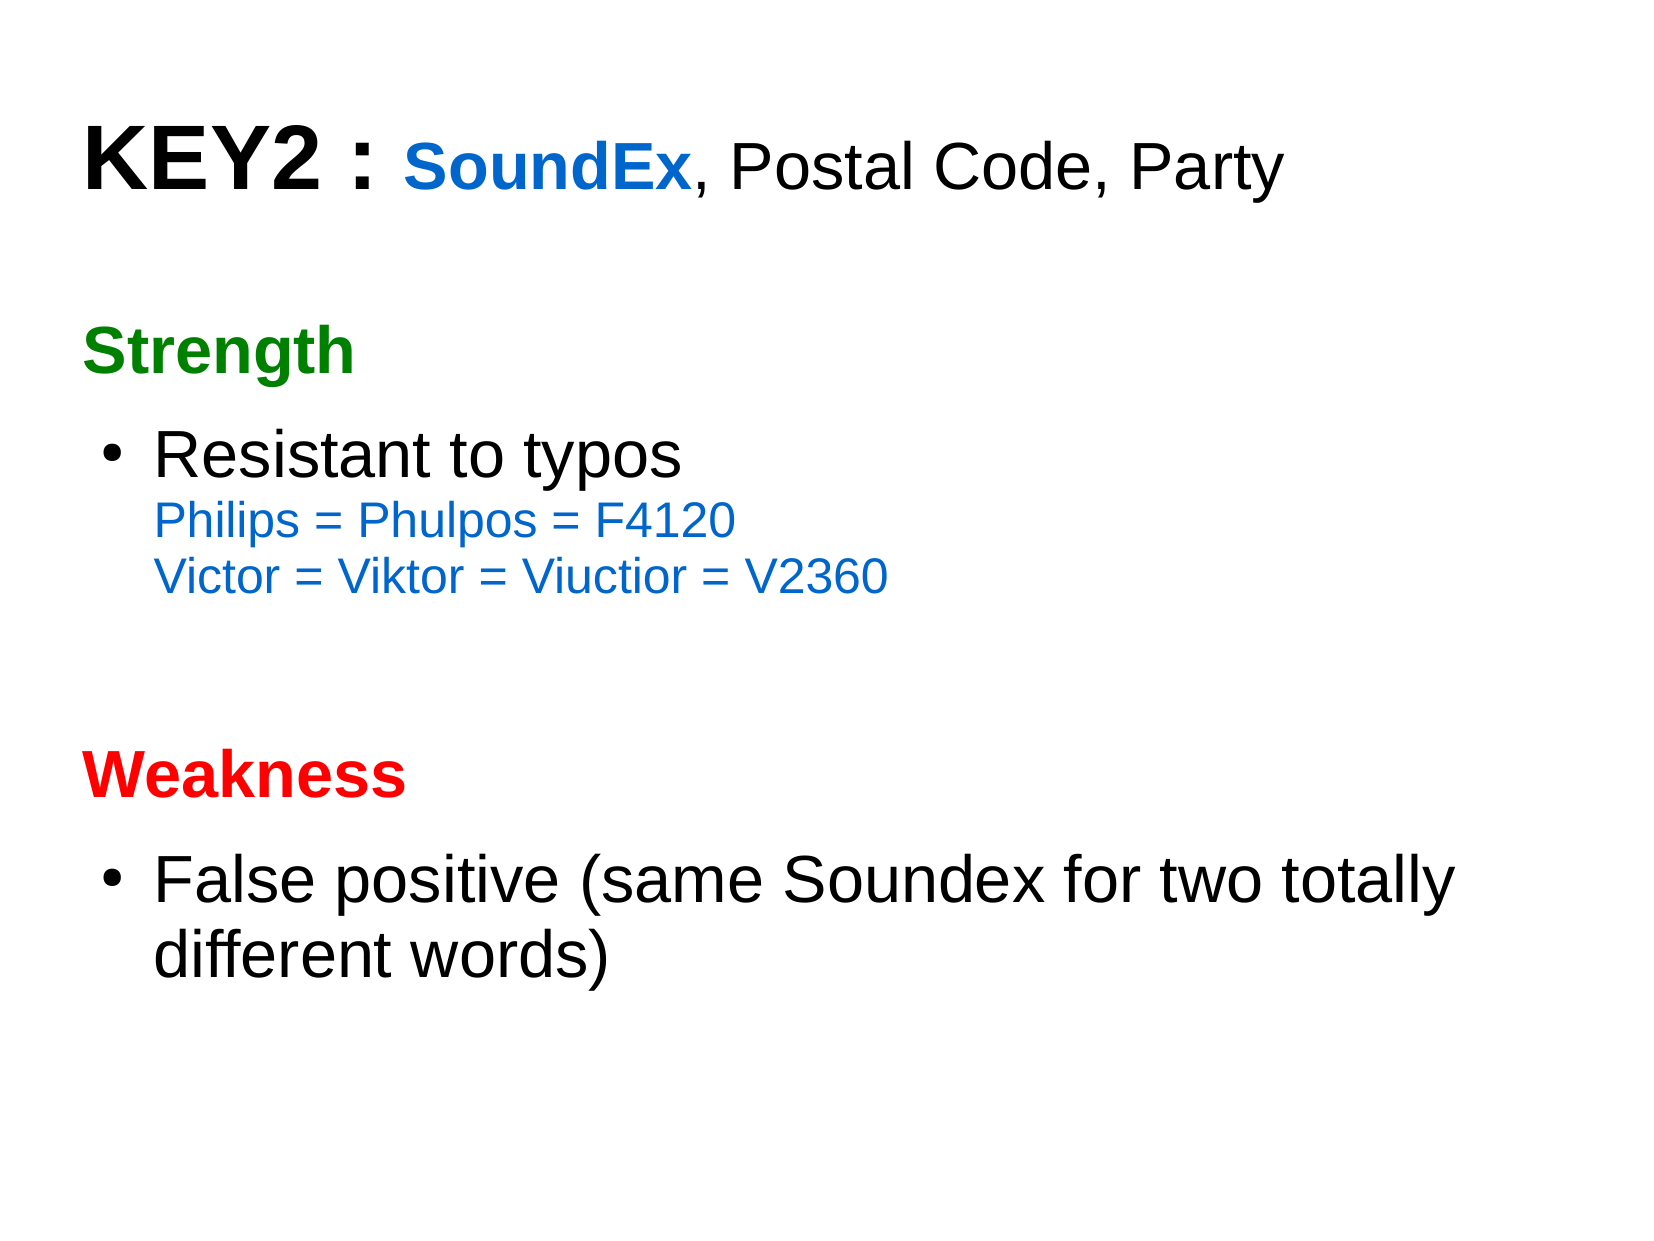

# KEY2 : SoundEx, Postal Code, Party
Strength
Resistant to typos
Philips = Phulpos = F4120
Victor = Viktor = Viuctior = V2360
Weakness
False positive (same Soundex for two totally different words)